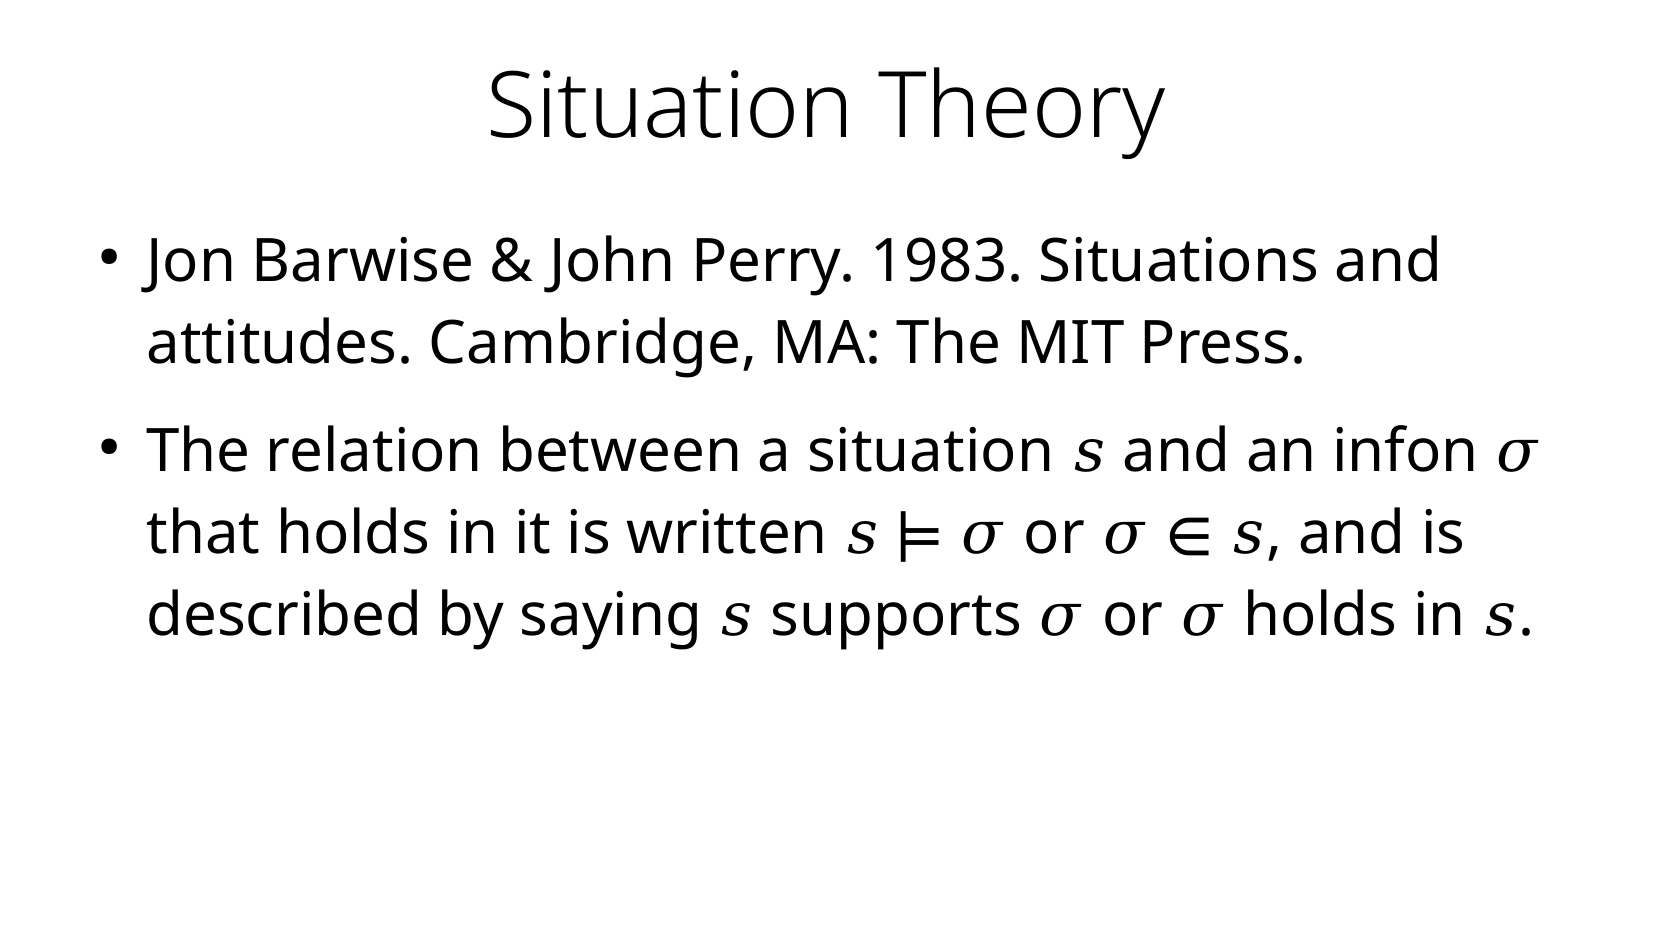

# Situation Theory
Jon Barwise & John Perry. 1983. Situations and attitudes. Cambridge, MA: The MIT Press.
The relation between a situation 𝑠 and an infon 𝜎 that holds in it is written 𝑠 ⊨ 𝜎 or 𝜎 ∈ 𝑠, and is described by saying 𝑠 supports 𝜎 or 𝜎 holds in 𝑠.